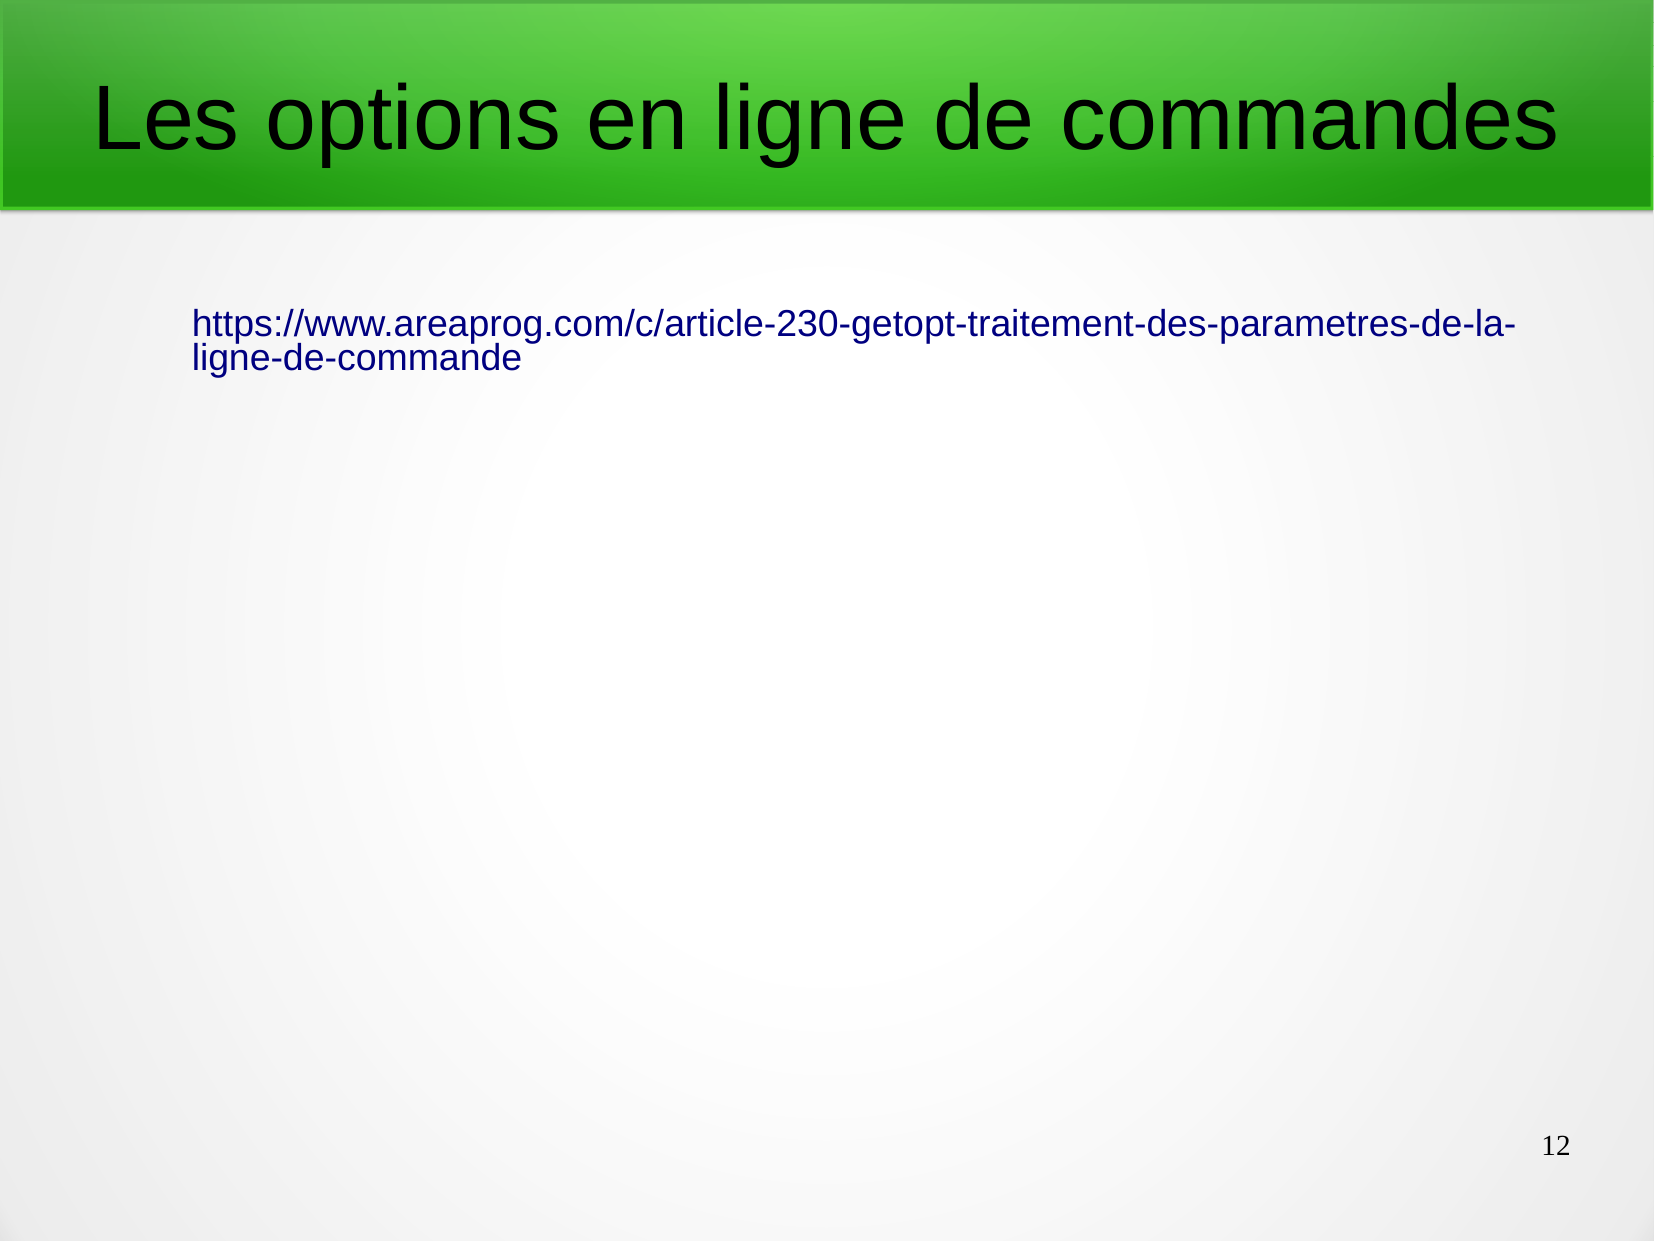

# Les options en ligne de commandes
https://www.areaprog.com/c/article-230-getopt-traitement-des-parametres-de-la-ligne-de-commande
12